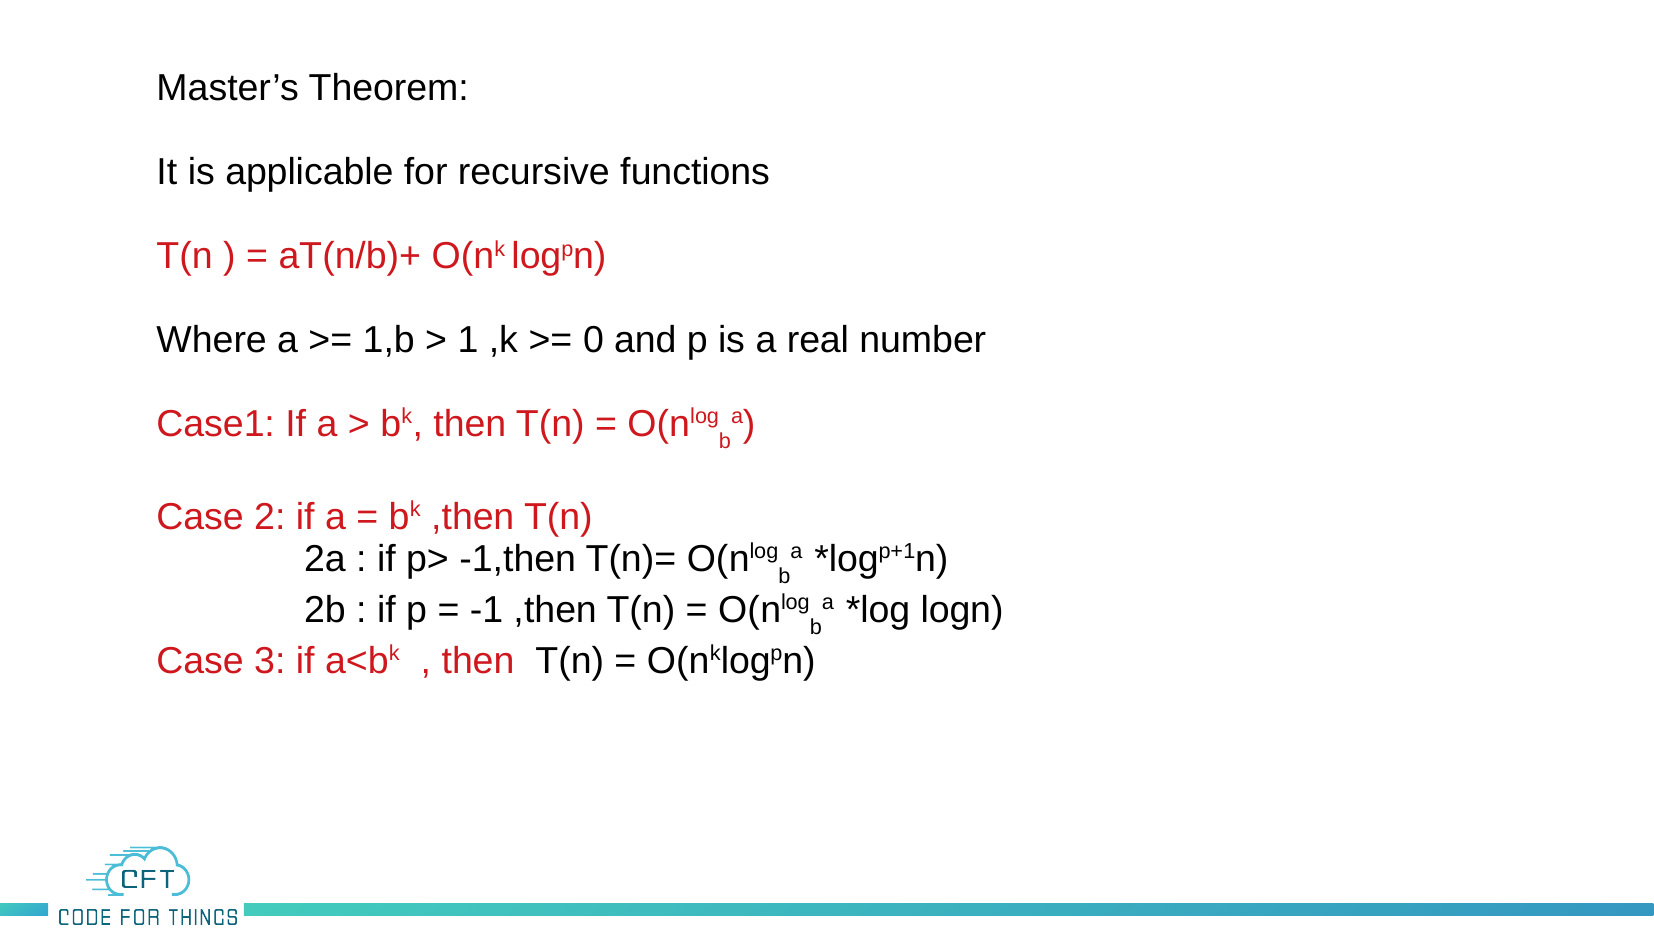

Master’s Theorem:
It is applicable for recursive functions
T(n ) = aT(n/b)+ O(nk logpn)
Where a >= 1,b > 1 ,k >= 0 and p is a real number
Case1: If a > bk, then T(n) = O(nlogba)
Case 2: if a = bk ,then T(n)
		2a : if p> -1,then T(n)= O(nlogba *logp+1n)
		2b : if p = -1 ,then T(n) = O(nlogba *log logn)
Case 3: if a<bk , then T(n) = O(nklogpn)